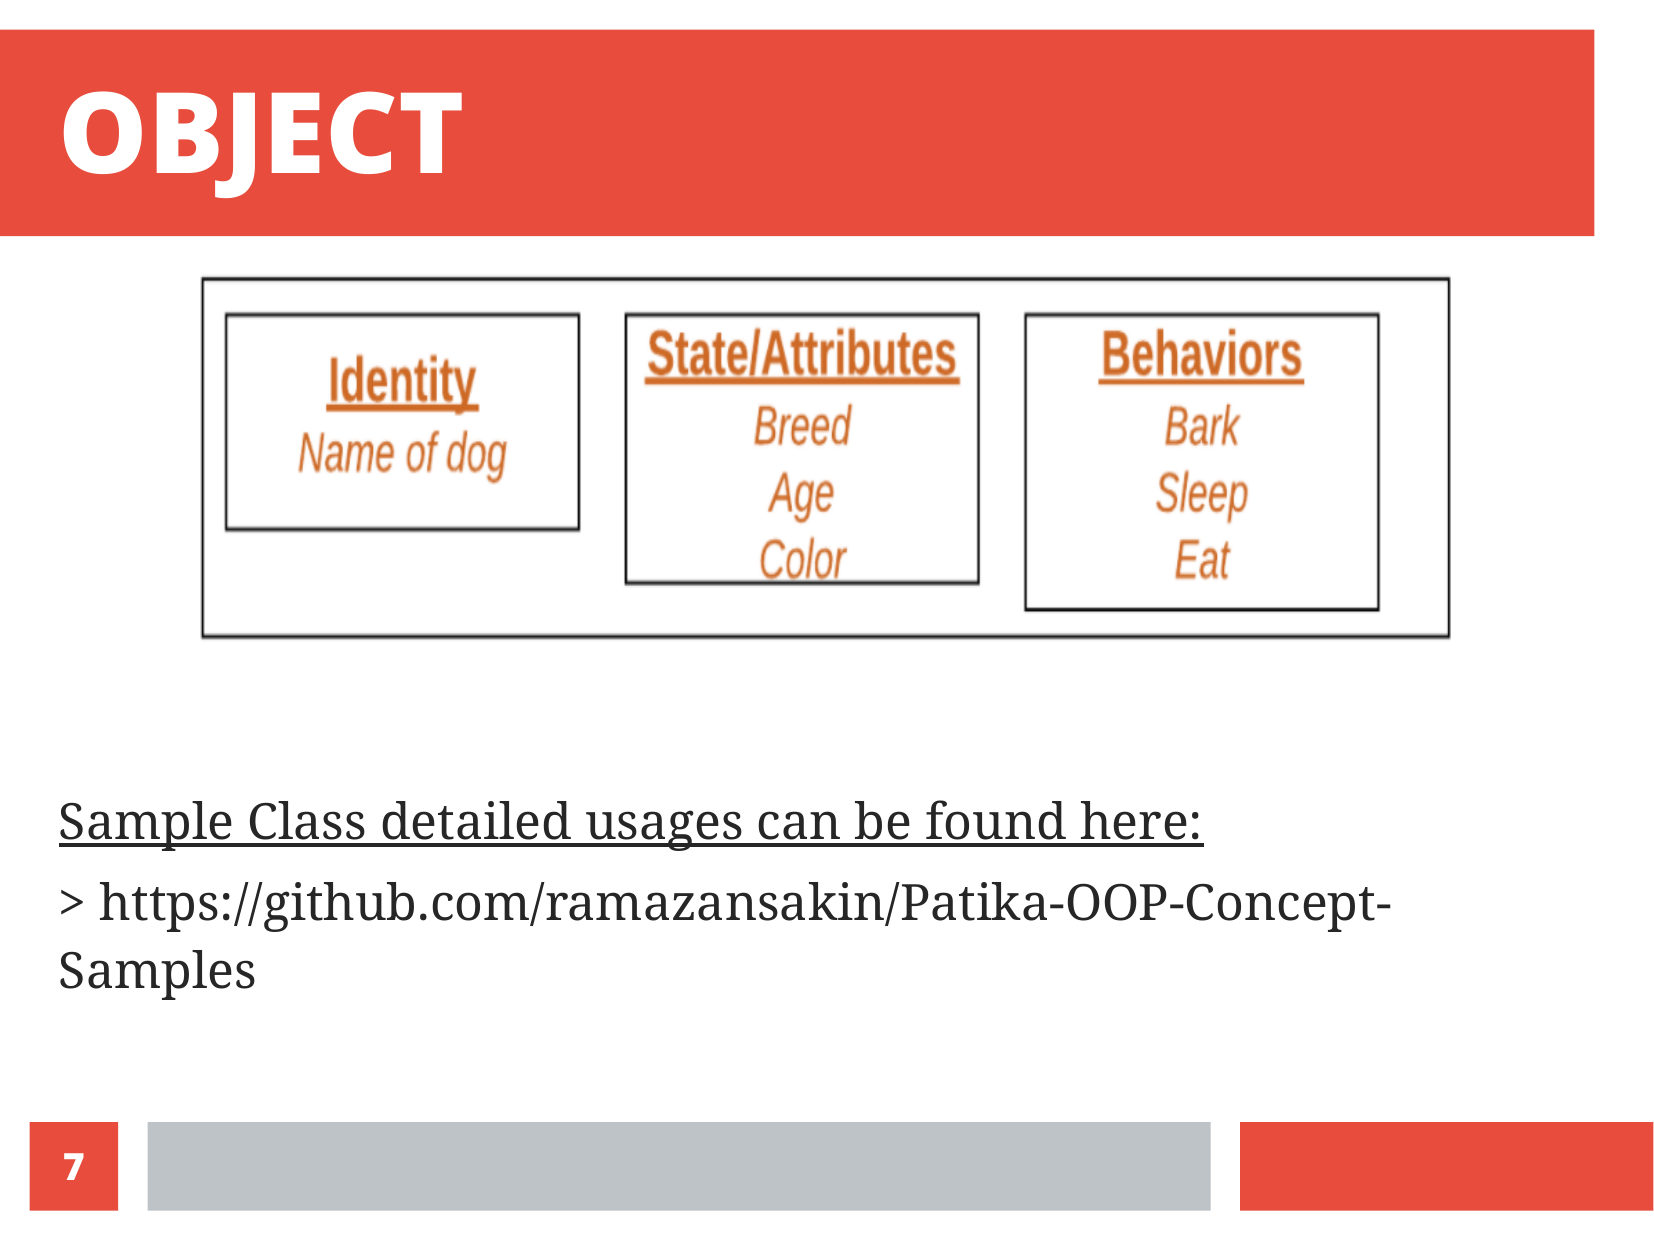

# OBJECT
Sample Class detailed usages can be found here:
> https://github.com/ramazansakin/Patika-OOP-Concept-Samples
7